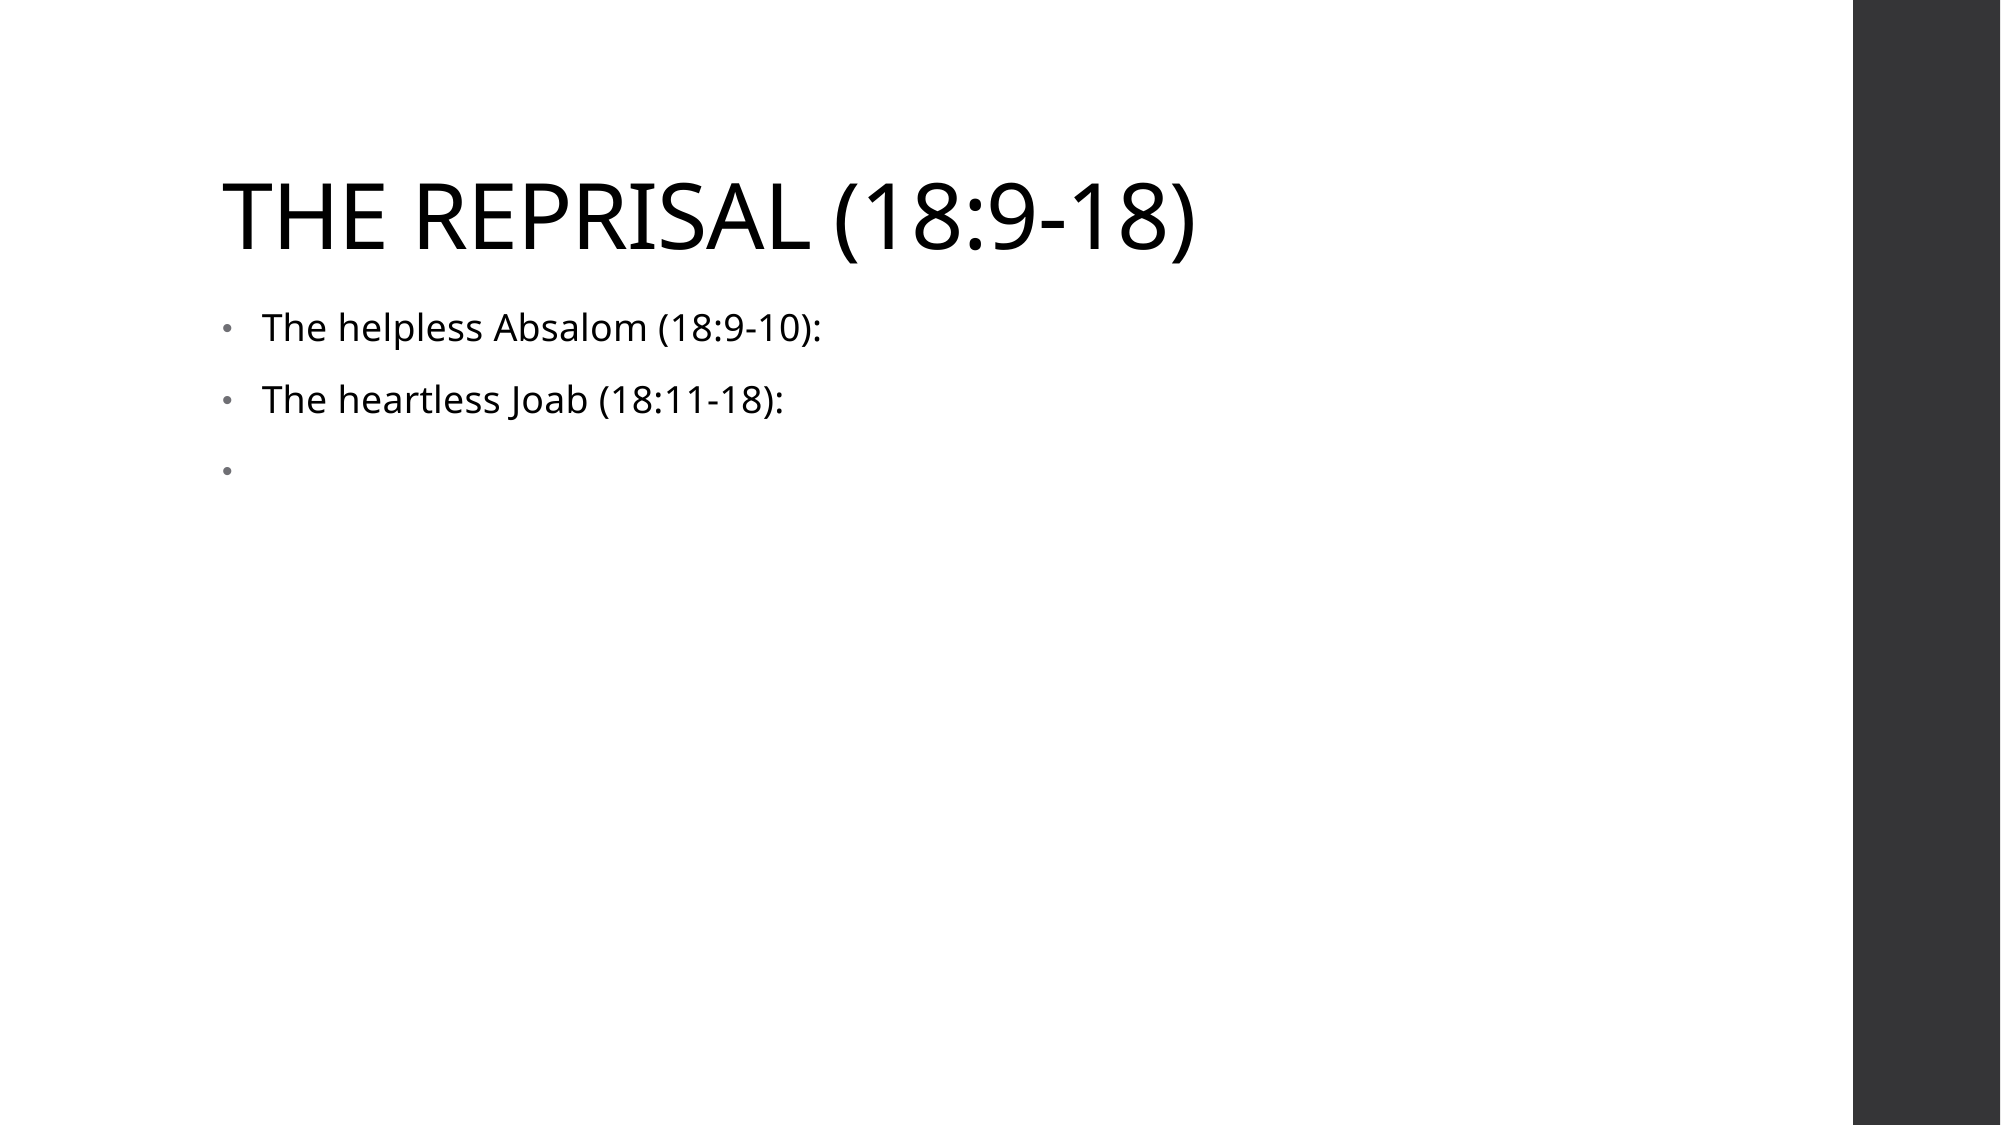

# THE REPRISAL (18:9-18)
 The helpless Absalom (18:9-10):
 The heartless Joab (18:11-18):